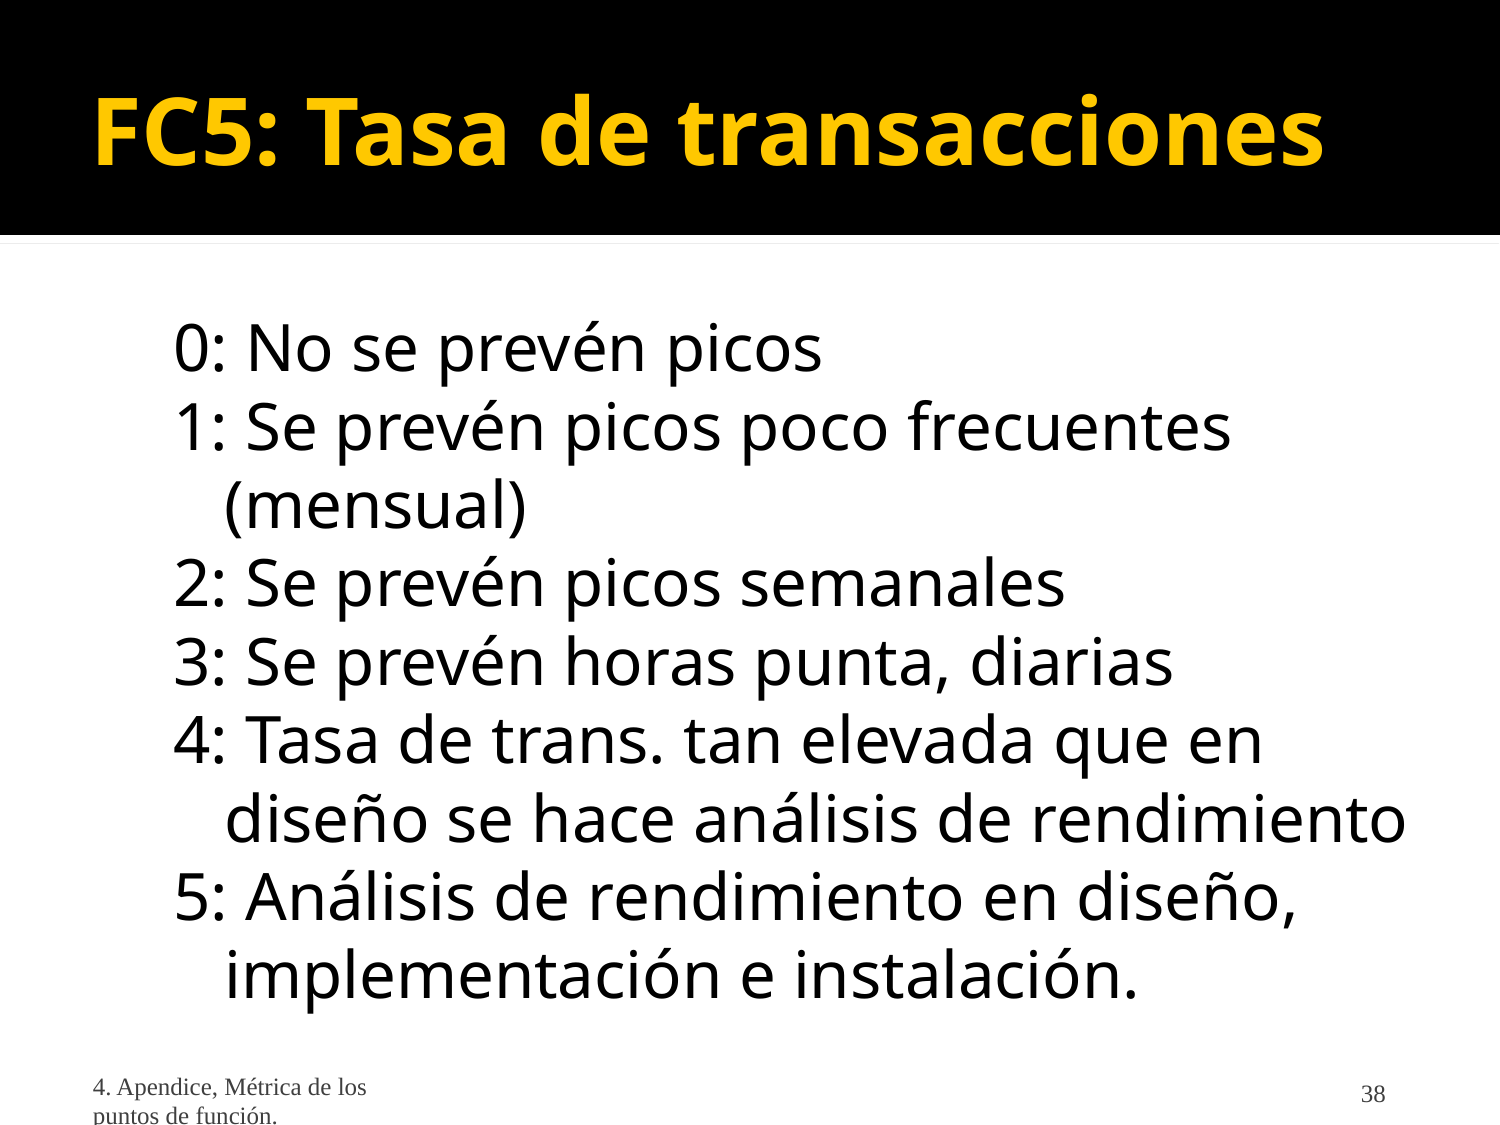

# FC5: Tasa de transacciones
0: No se prevén picos
1: Se prevén picos poco frecuentes (mensual)
2: Se prevén picos semanales
3: Se prevén horas punta, diarias
4: Tasa de trans. tan elevada que en diseño se hace análisis de rendimiento
5: Análisis de rendimiento en diseño, implementación e instalación.
4. Apendice, Métrica de los puntos de función.
38